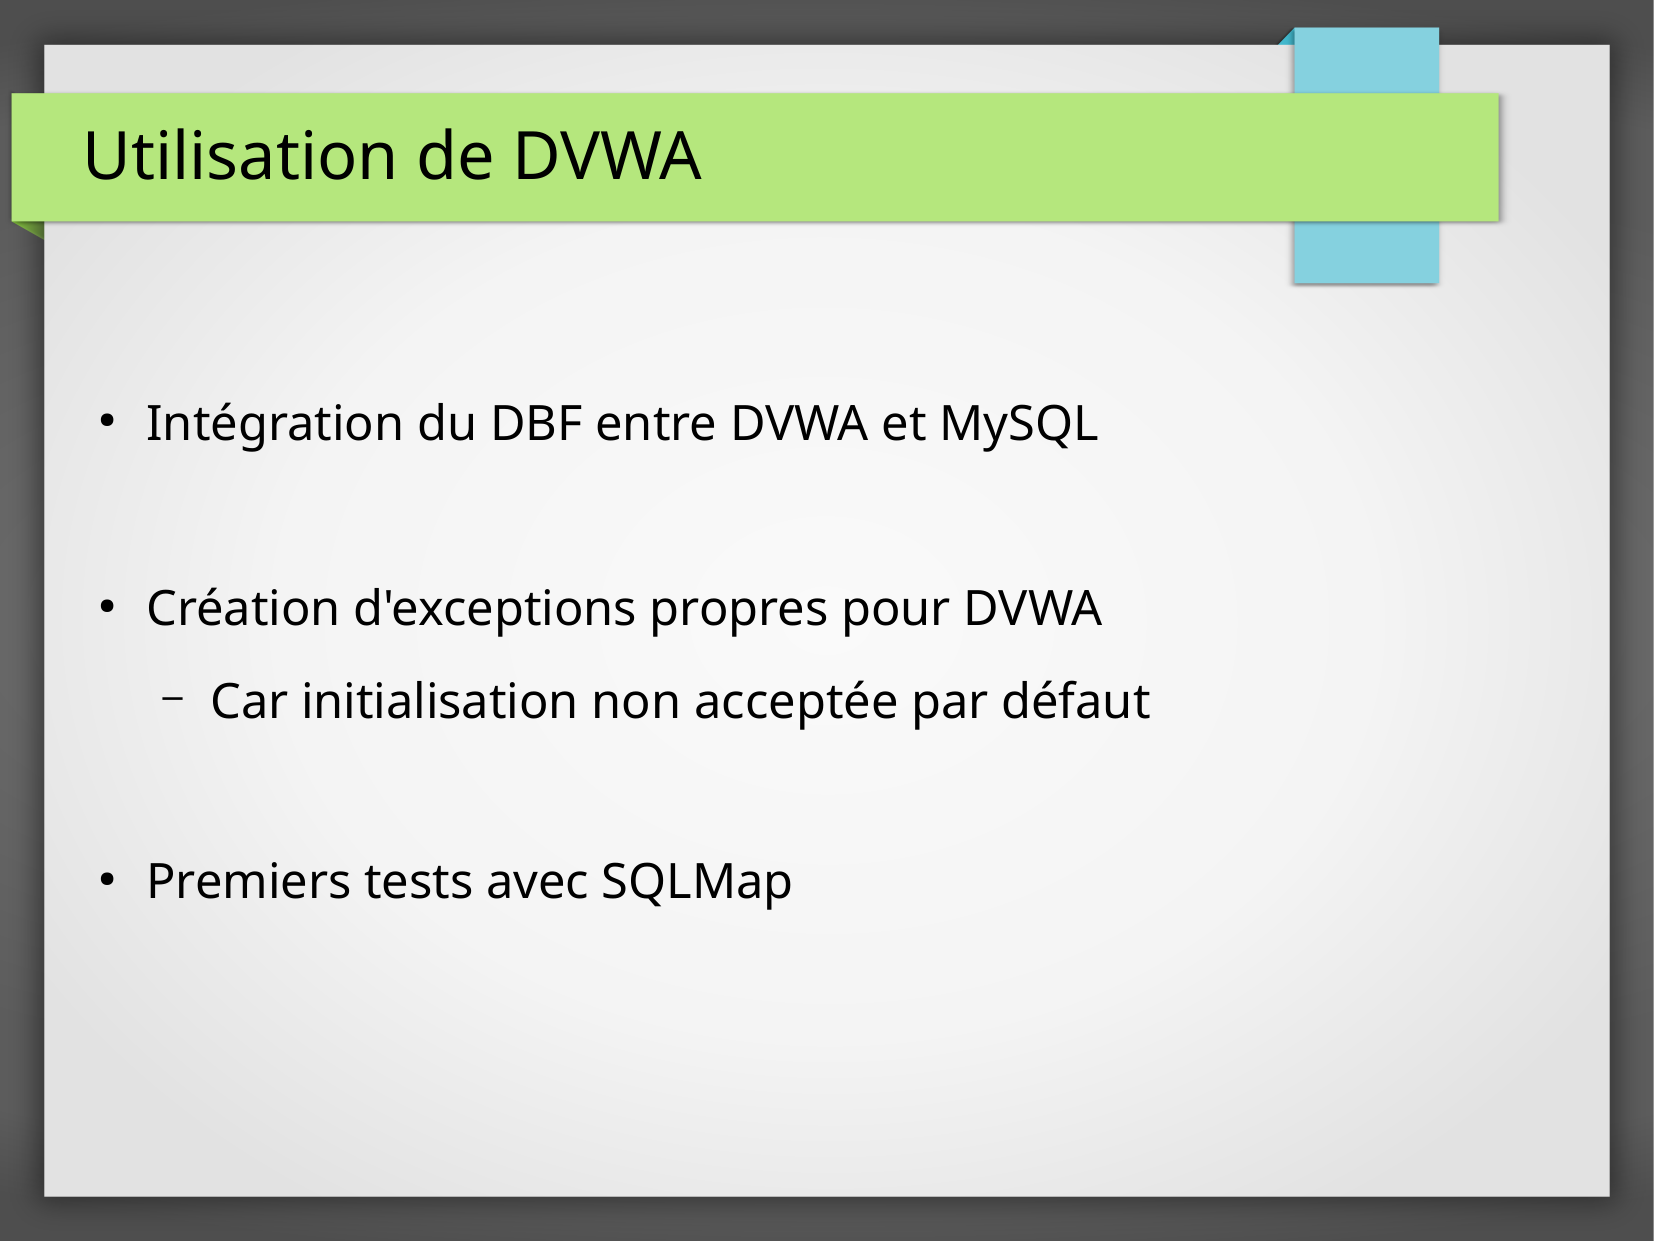

# Utilisation de DVWA
Intégration du DBF entre DVWA et MySQL
Création d'exceptions propres pour DVWA
Car initialisation non acceptée par défaut
Premiers tests avec SQLMap